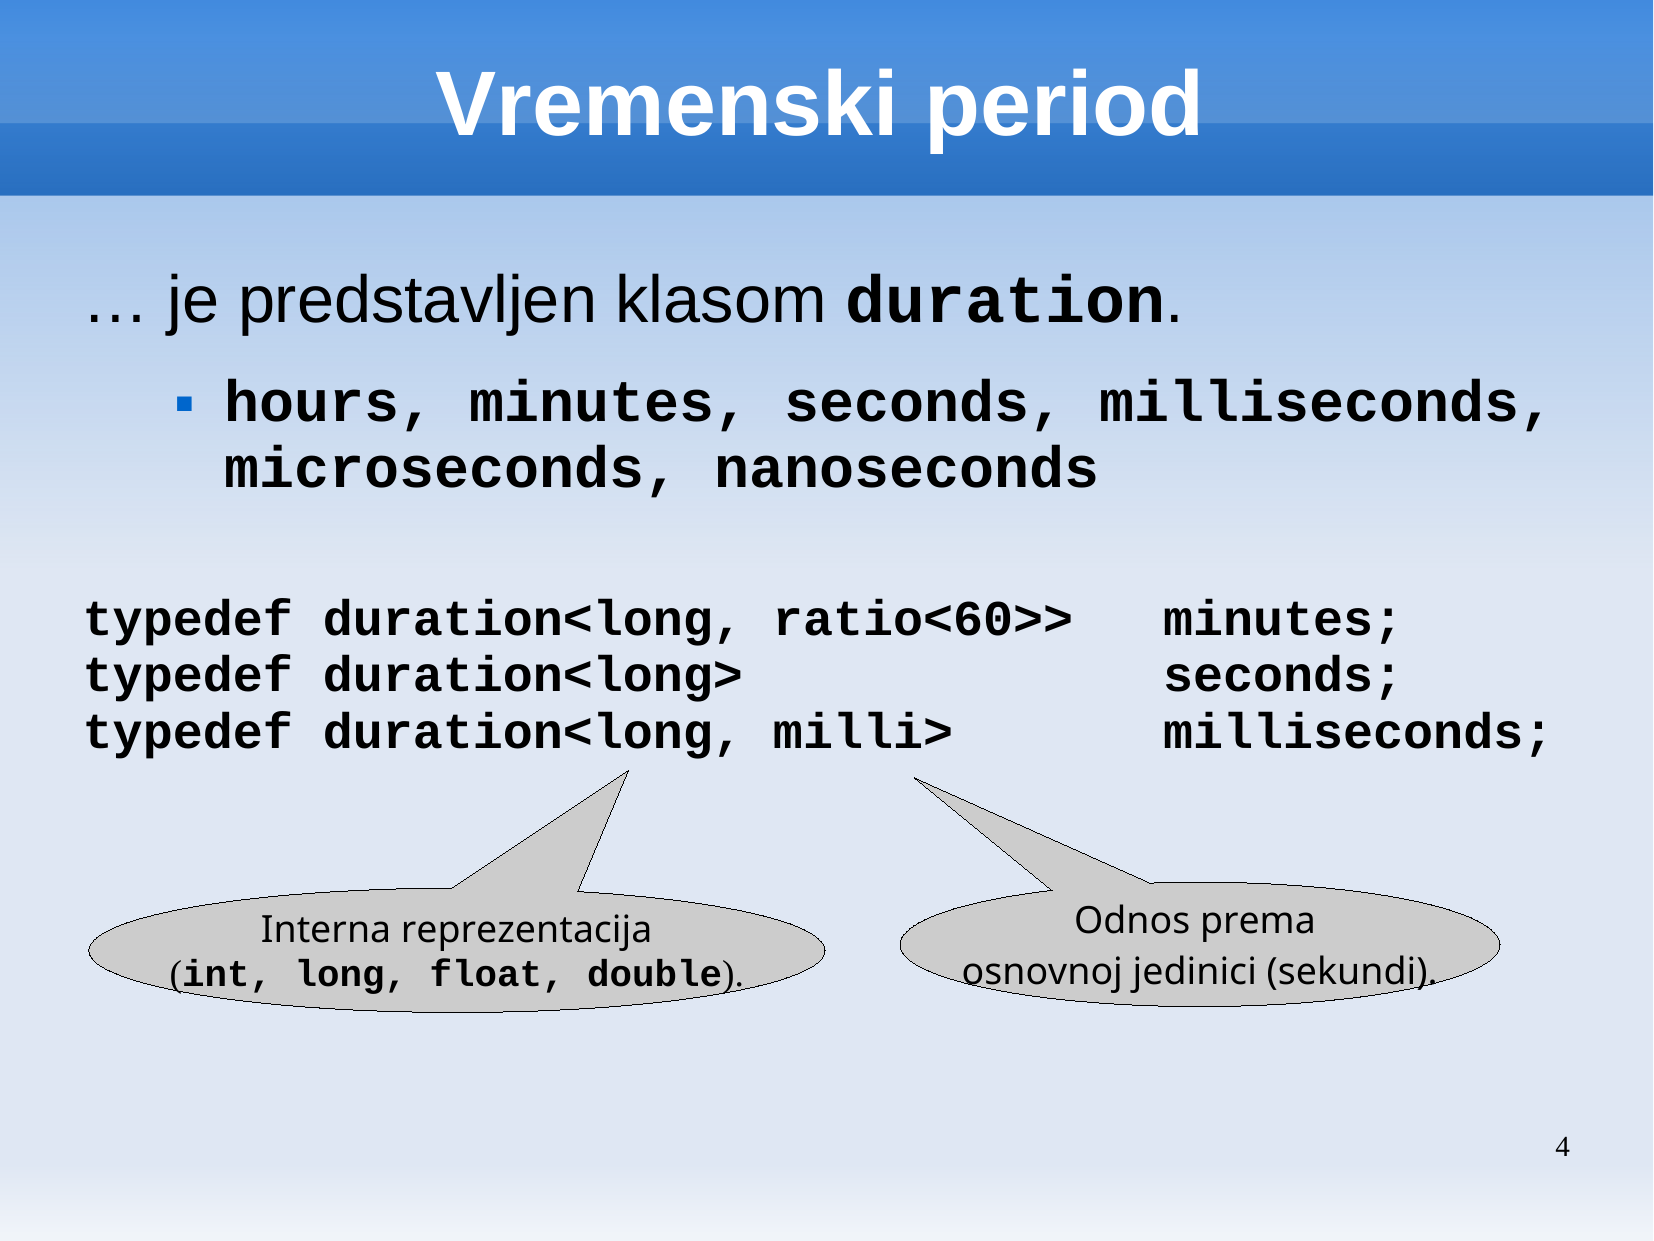

# Vremenski period
… je predstavljen klasom duration.
hours, minutes, seconds, milliseconds, microseconds, nanoseconds
typedef duration<long, ratio<60>> minutes;
typedef duration<long> seconds;
typedef duration<long, milli> milliseconds;
Odnos prema
osnovnoj jedinici (sekundi).
Interna reprezentacija
(int, long, float, double).
4